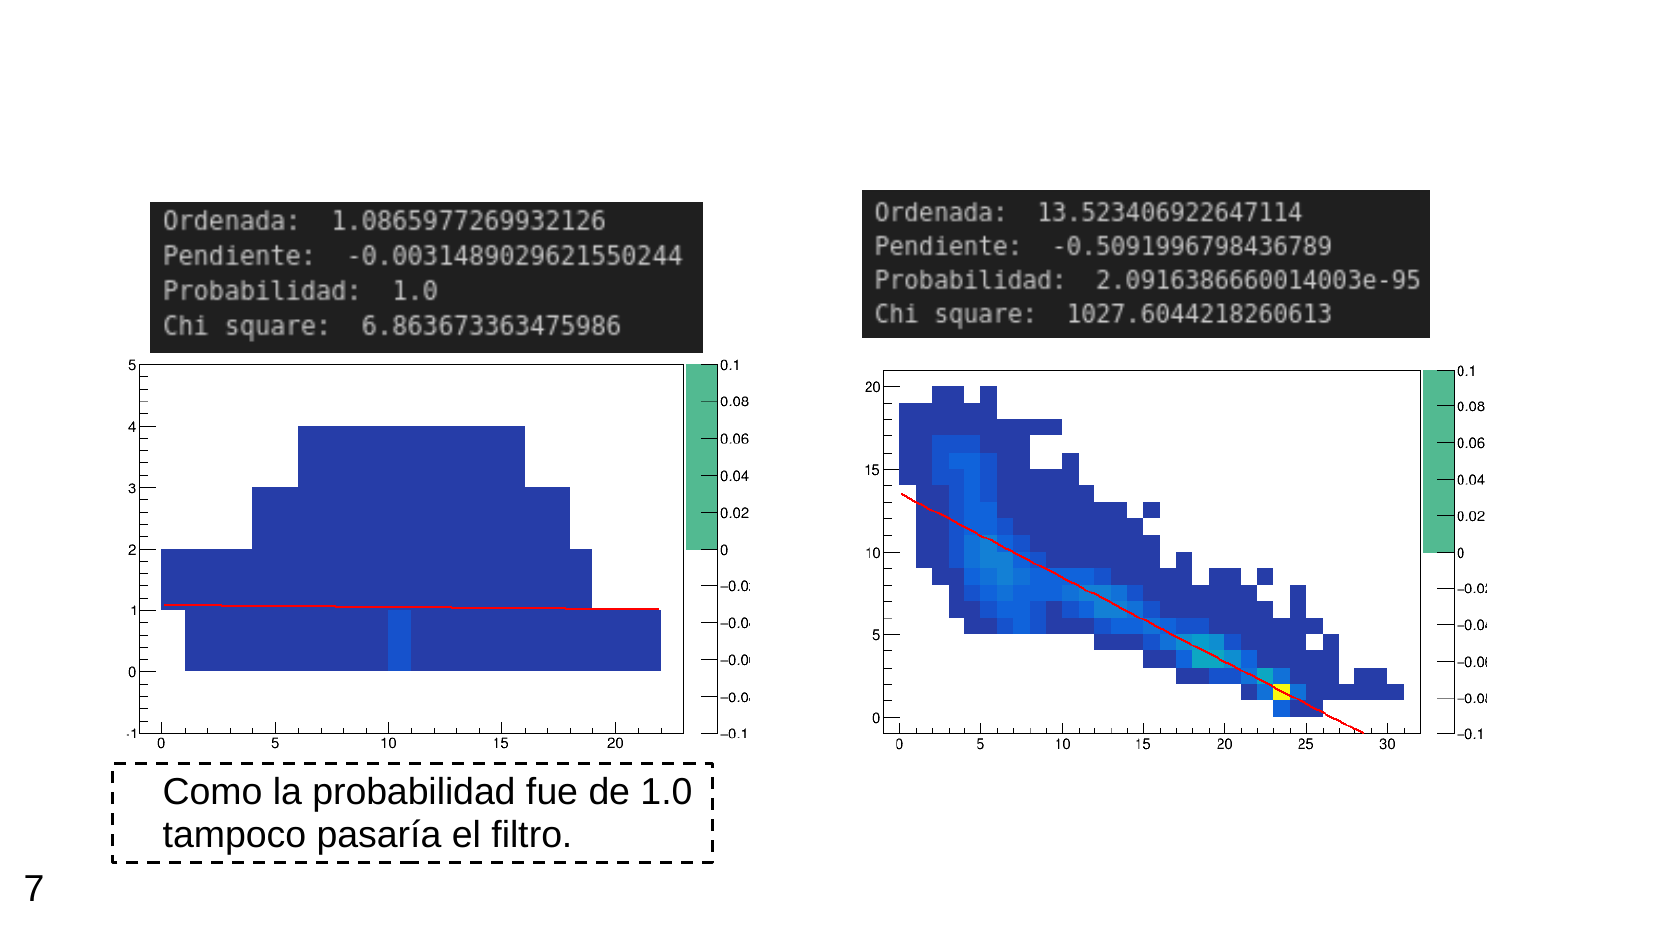

Como la probabilidad fue de 1.0 tampoco pasaría el filtro.